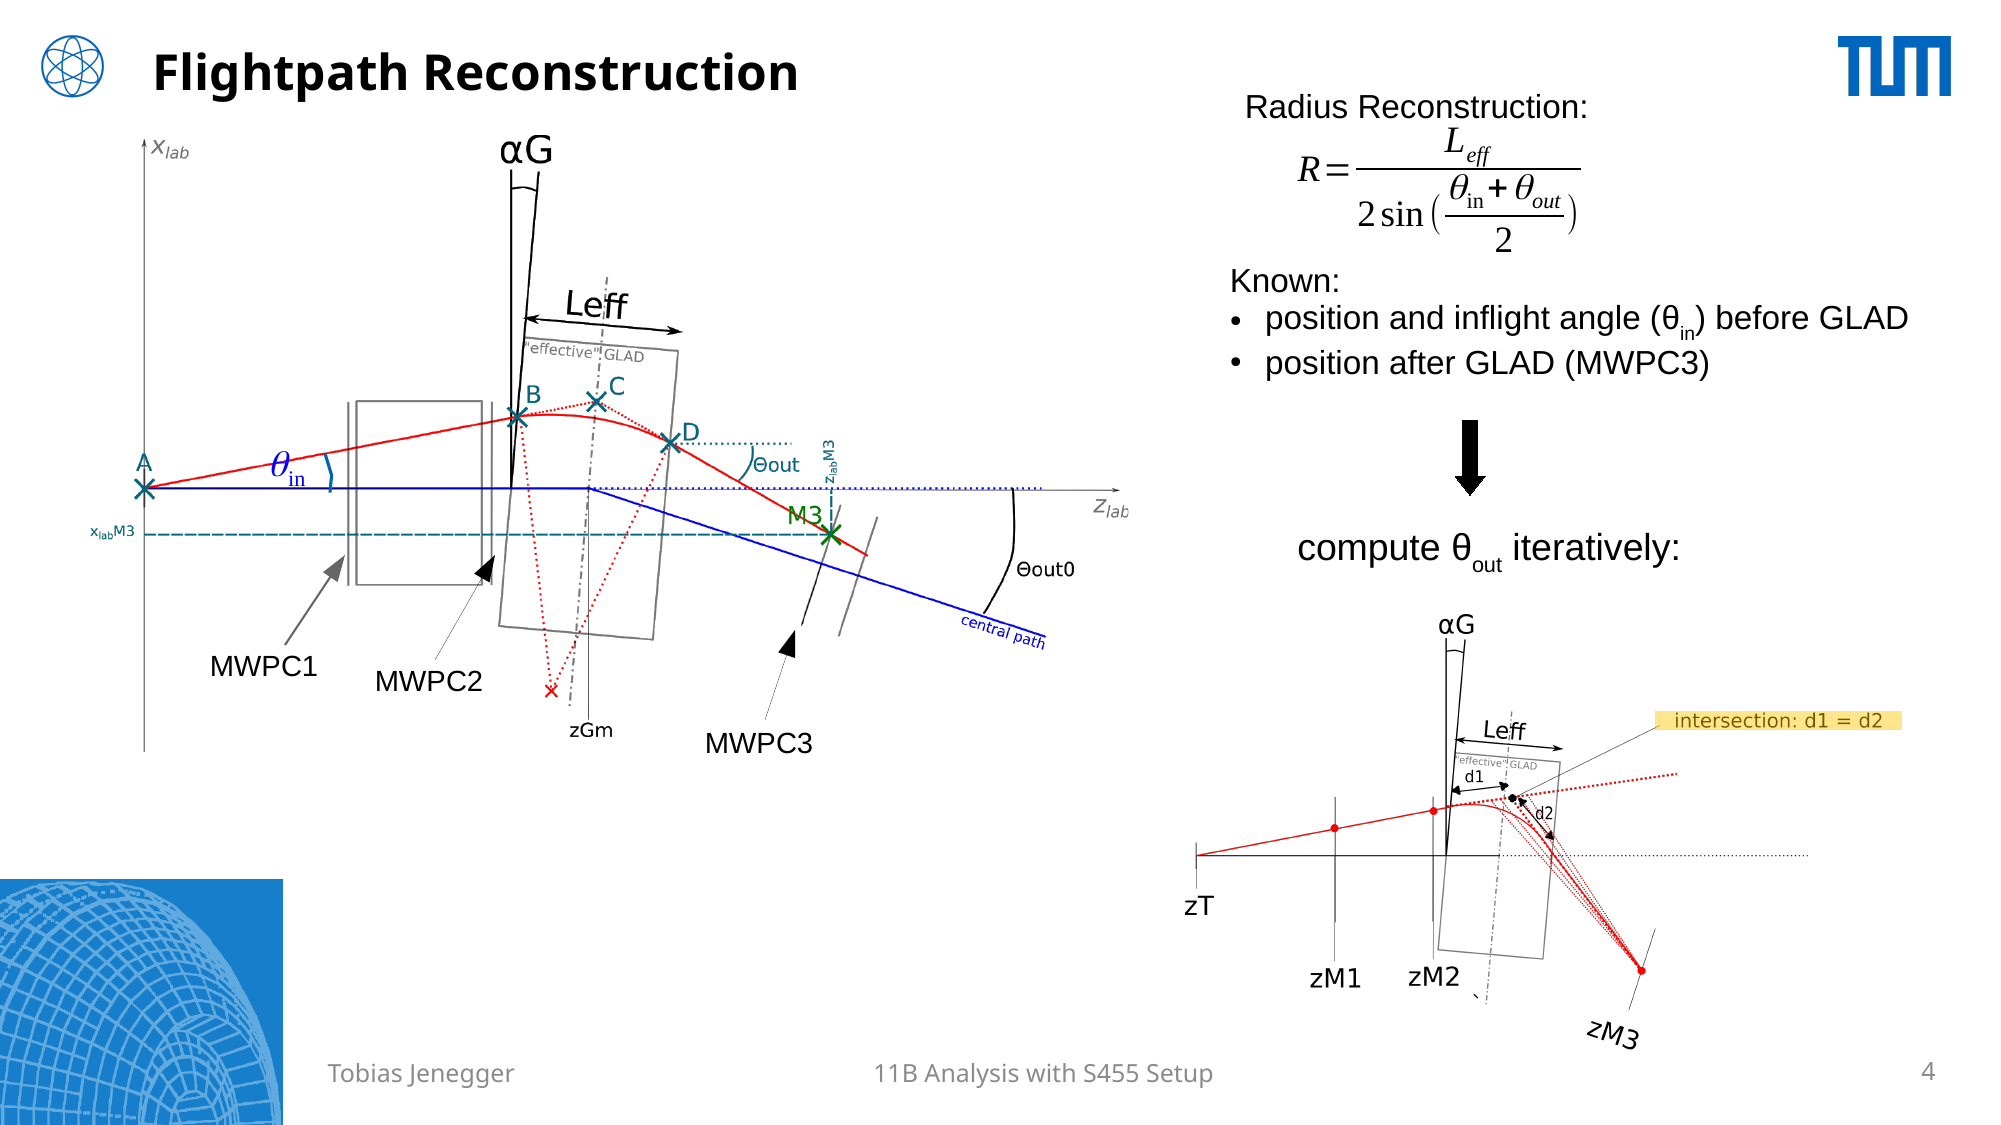

# Flightpath Reconstruction
Radius Reconstruction:
Known:
position and inflight angle (θin) before GLAD
position after GLAD (MWPC3)
 compute θout iteratively:
MWPC1
MWPC2
MWPC3
Tobias Jenegger
11B Analysis with S455 Setup
4